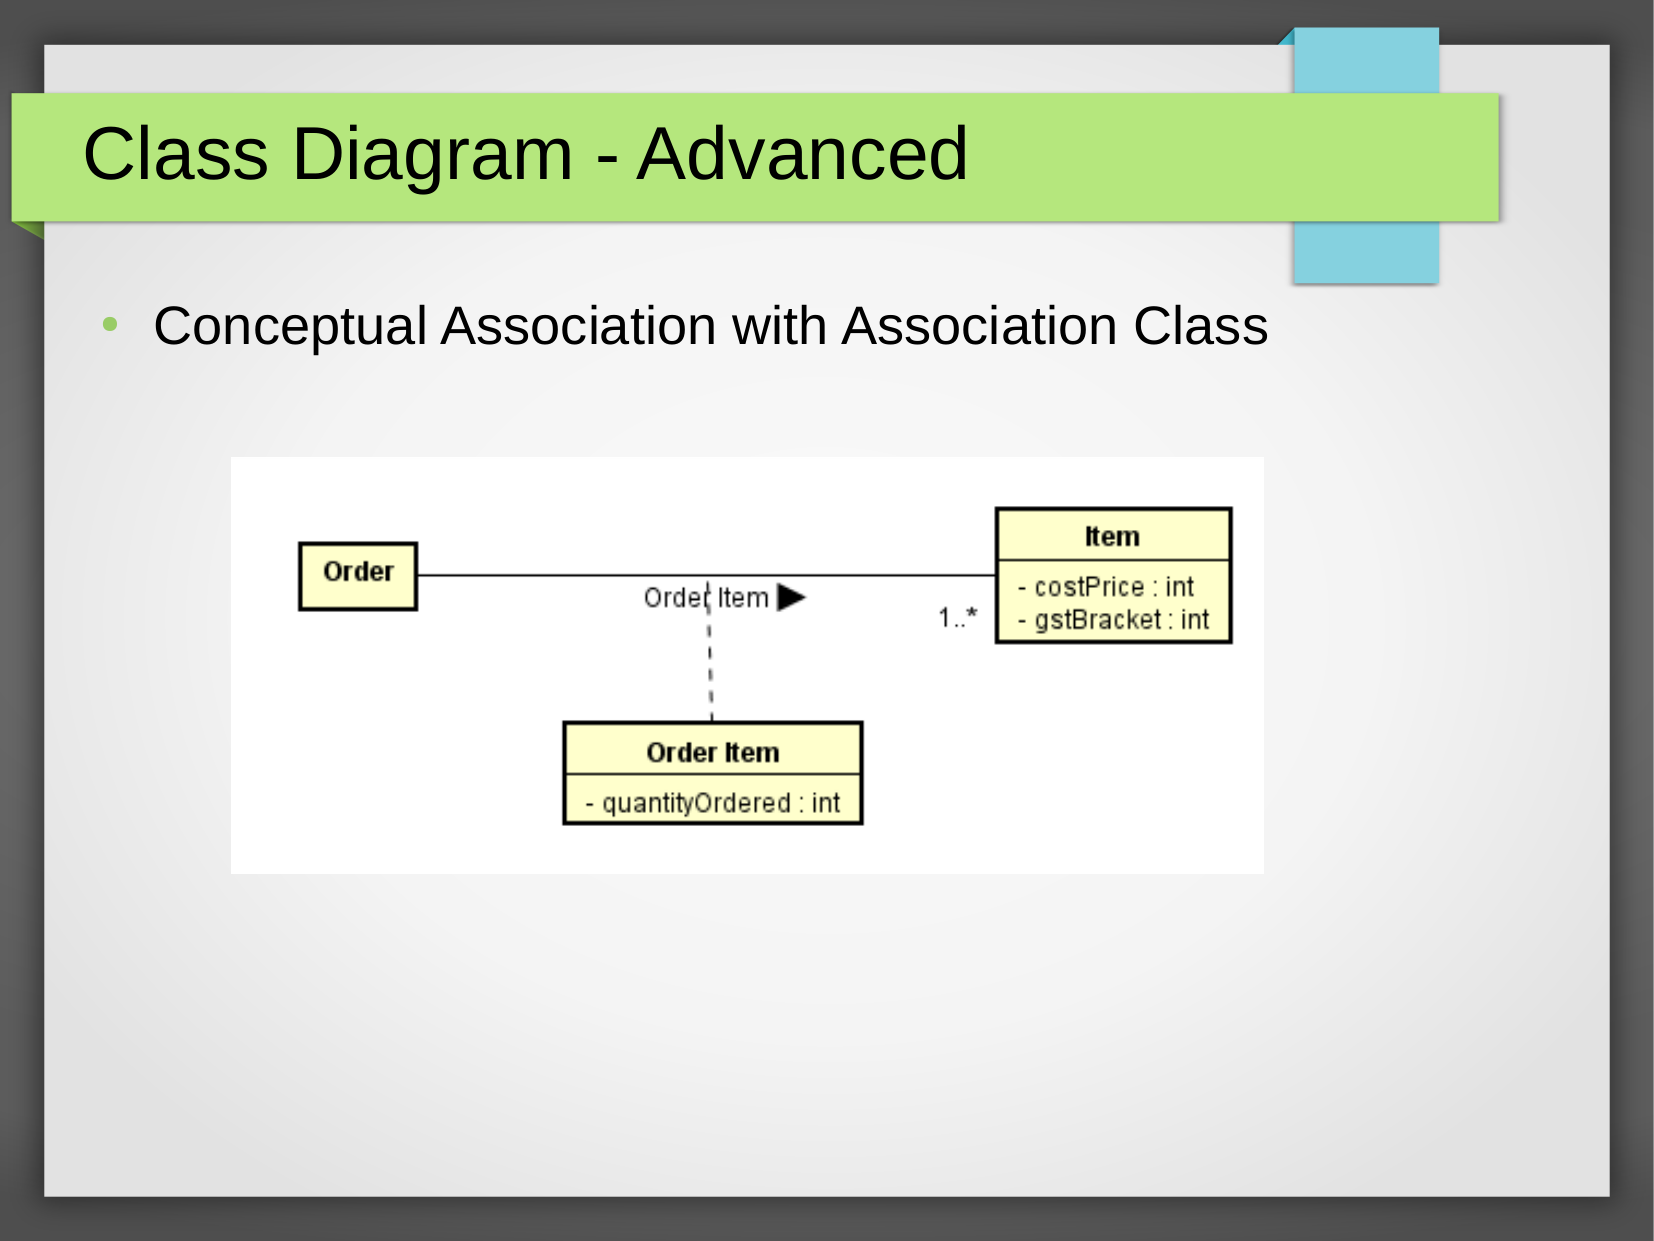

# Class Diagram - Advanced
Conceptual Association with Association Class